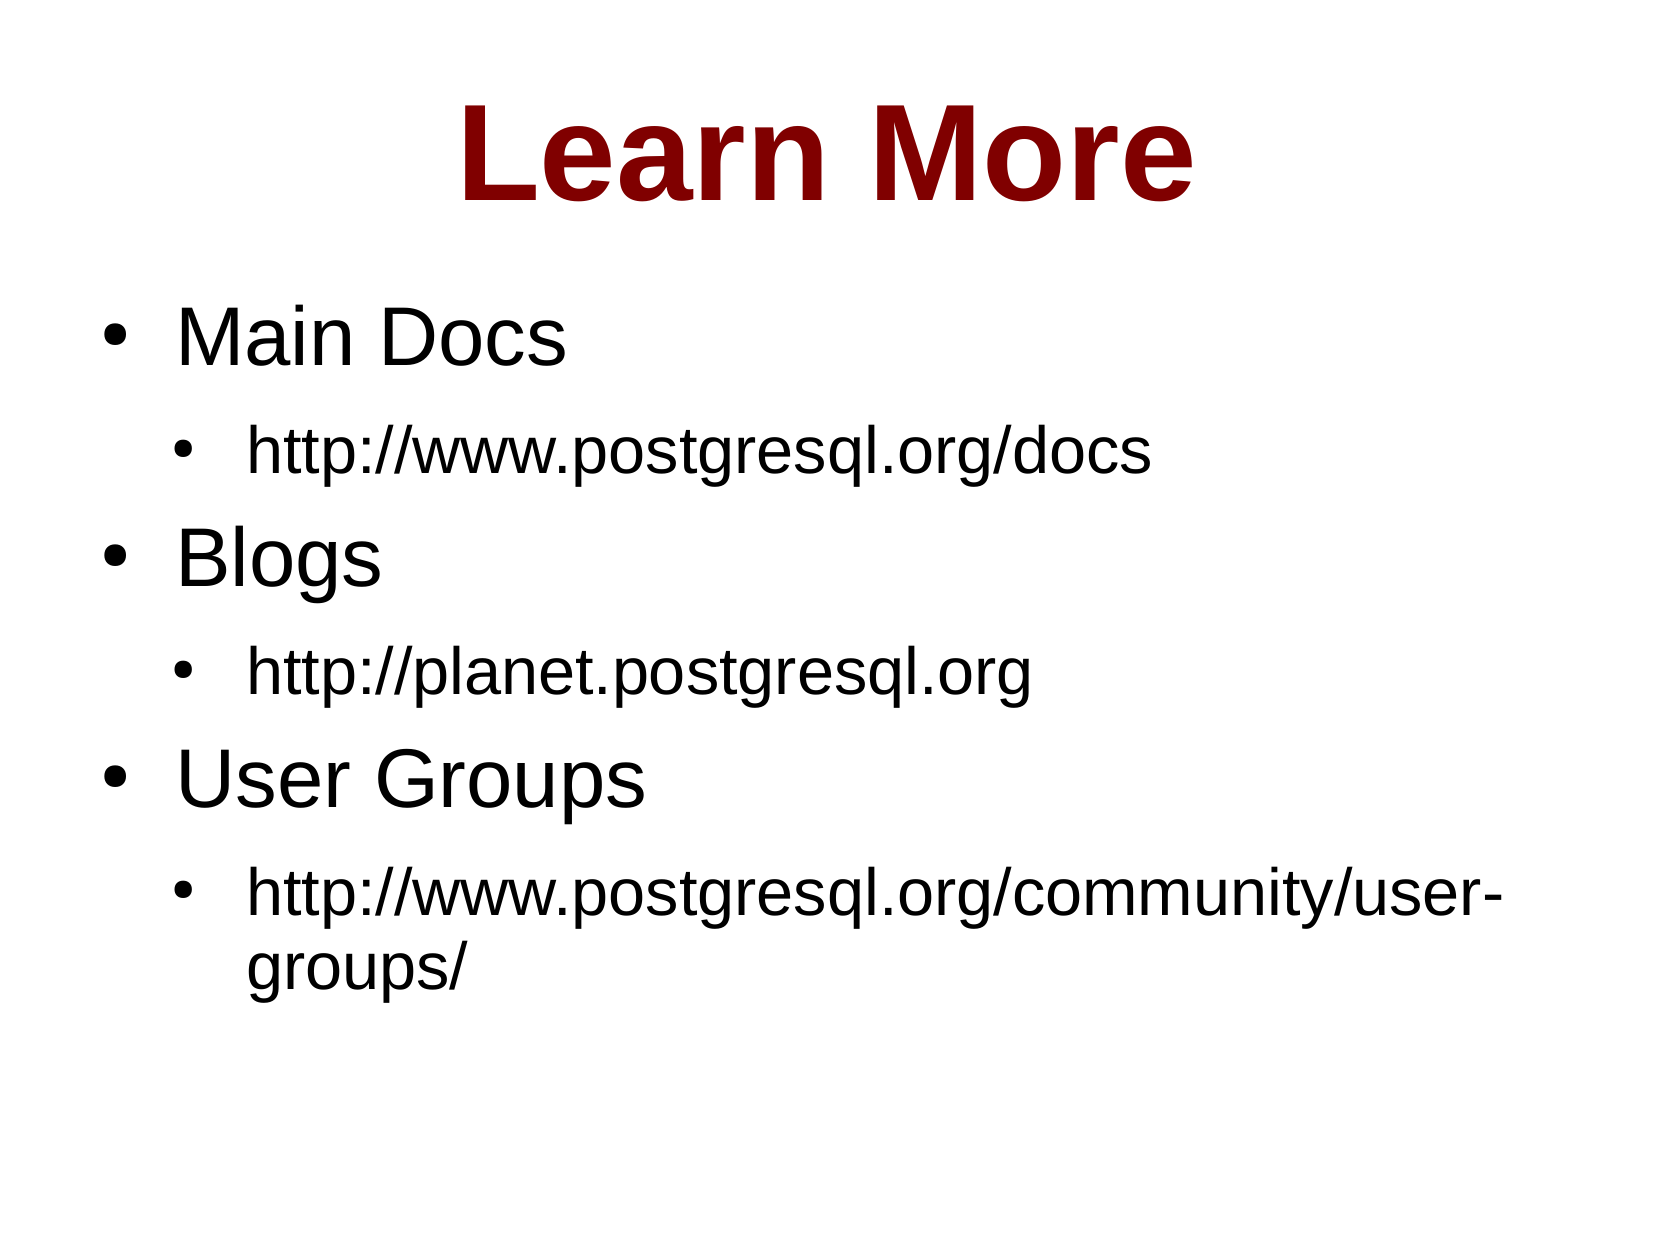

# Learn More
Main Docs
http://www.postgresql.org/docs
Blogs
http://planet.postgresql.org
User Groups
http://www.postgresql.org/community/user-groups/